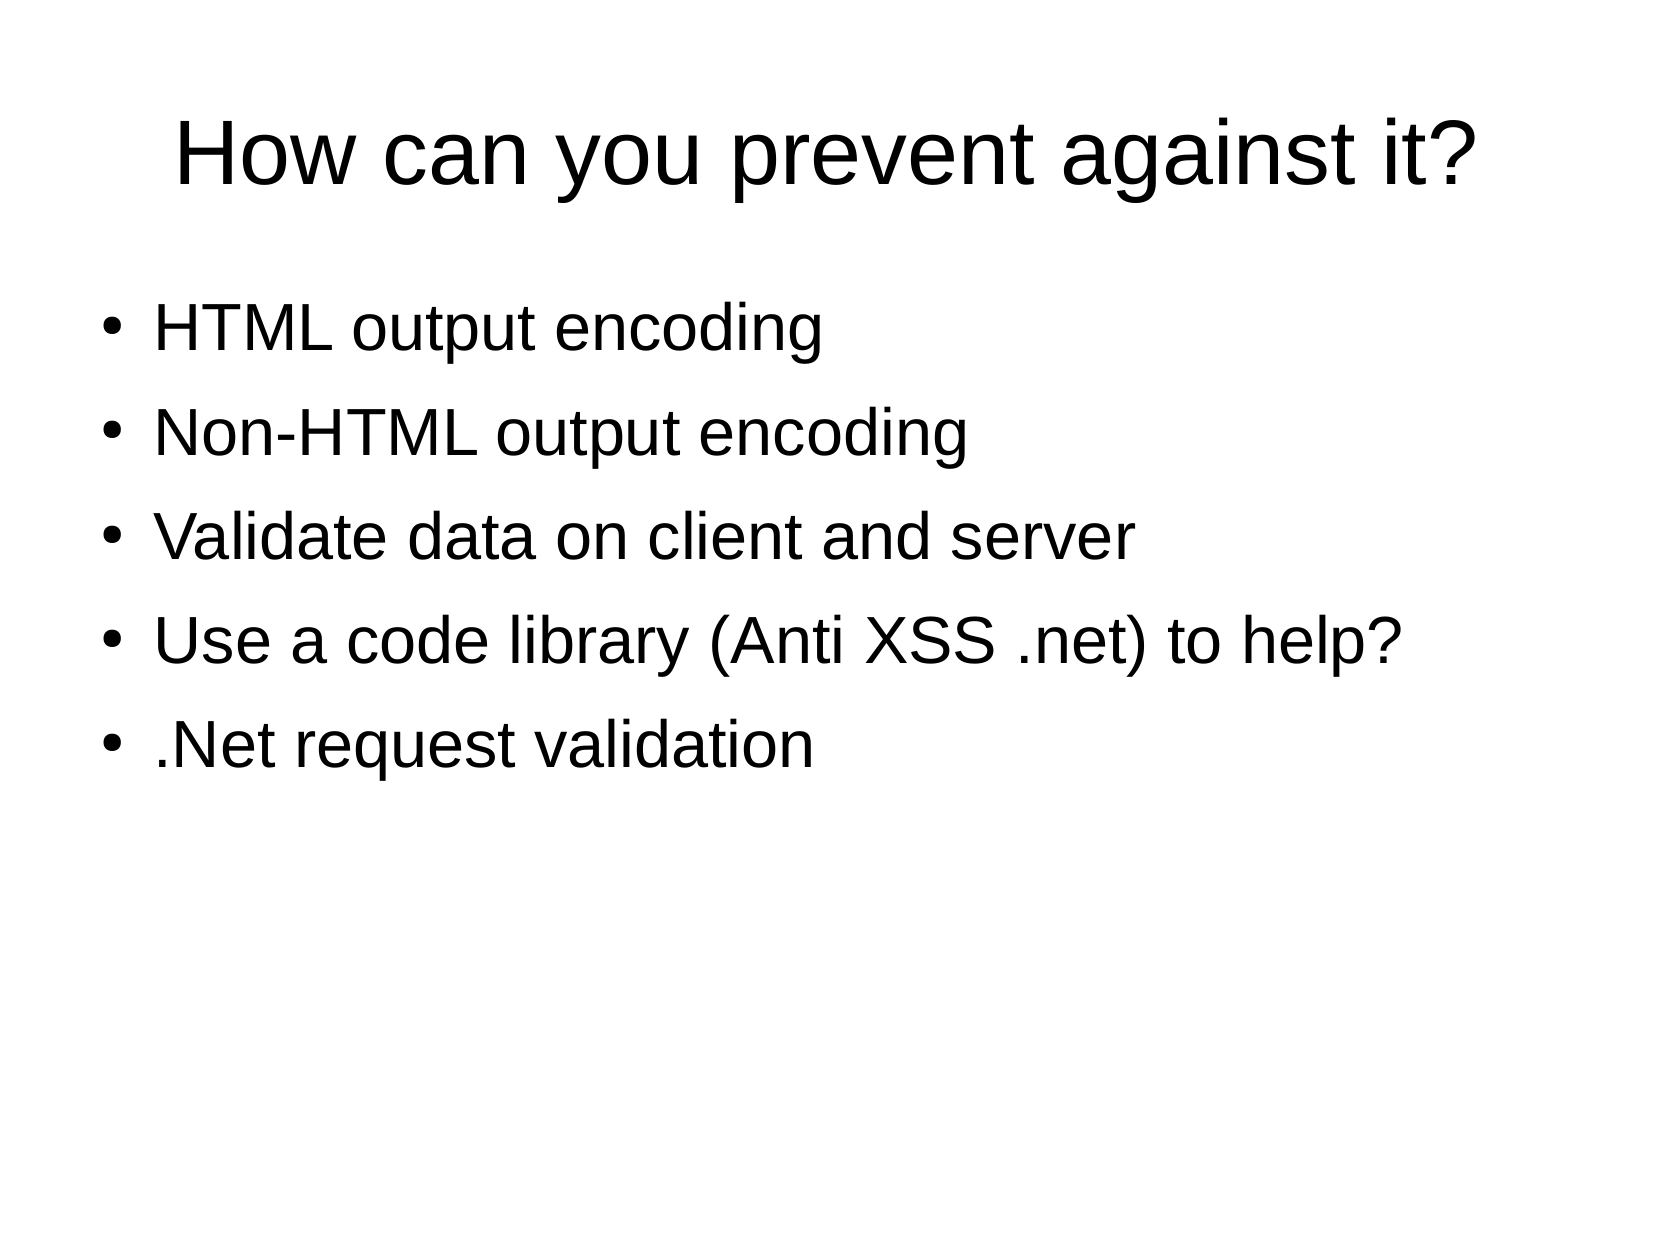

# How can you prevent against it?
HTML output encoding
Non-HTML output encoding
Validate data on client and server
Use a code library (Anti XSS .net) to help?
.Net request validation